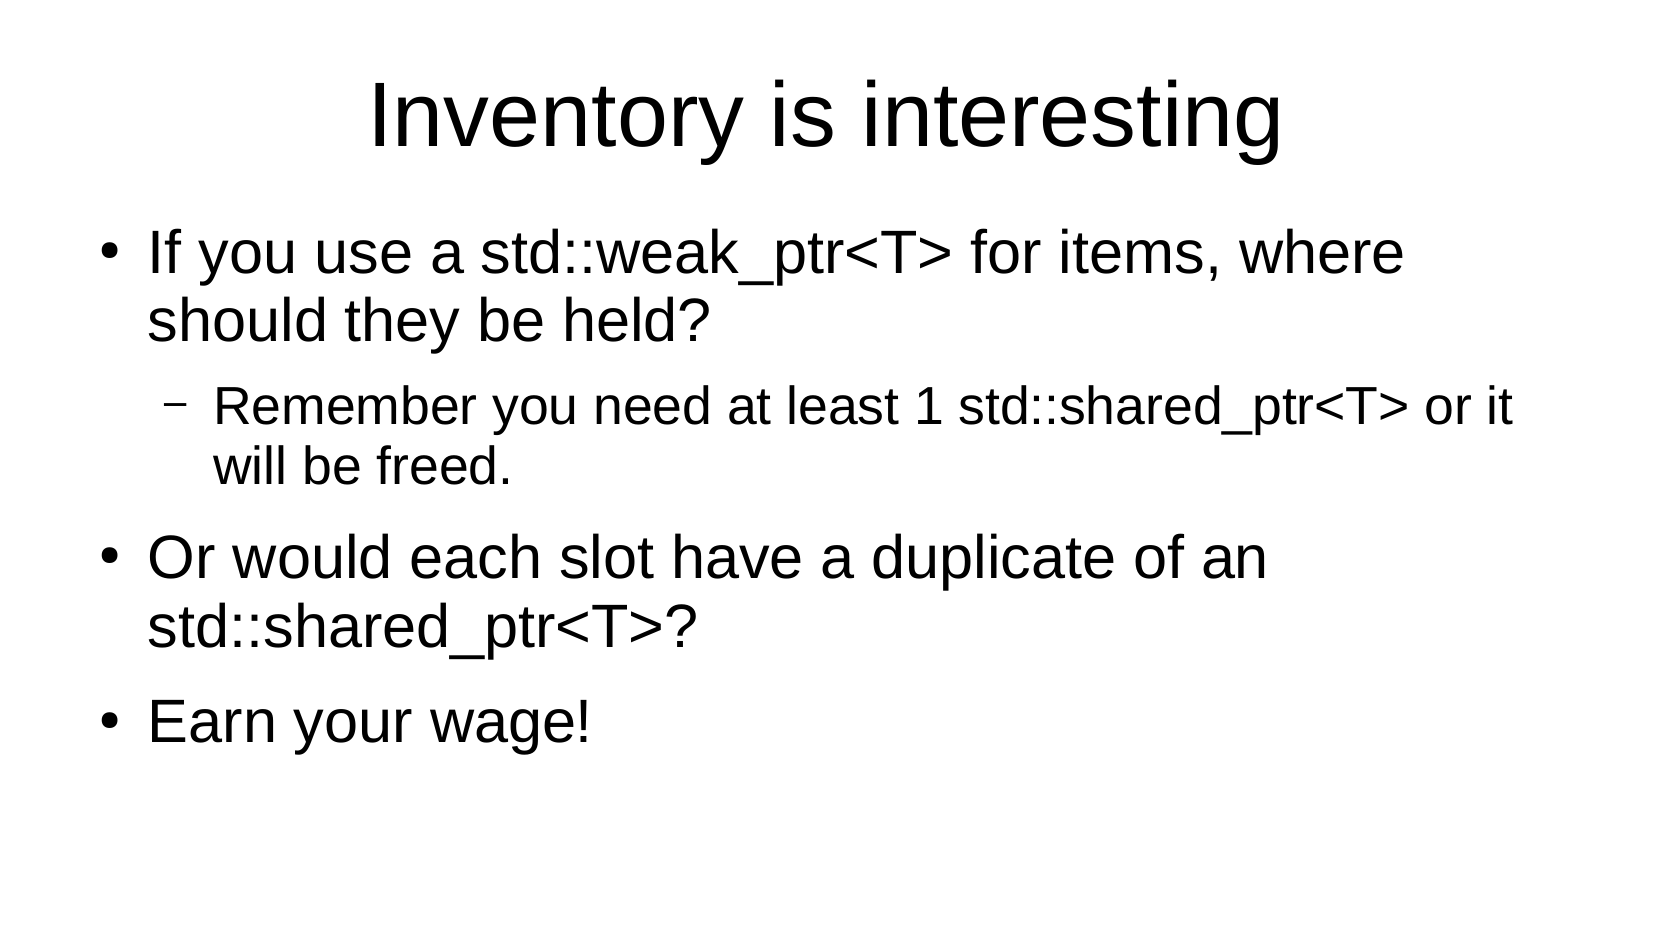

# Inventory is interesting
If you use a std::weak_ptr<T> for items, where should they be held?
Remember you need at least 1 std::shared_ptr<T> or it will be freed.
Or would each slot have a duplicate of an std::shared_ptr<T>?
Earn your wage!